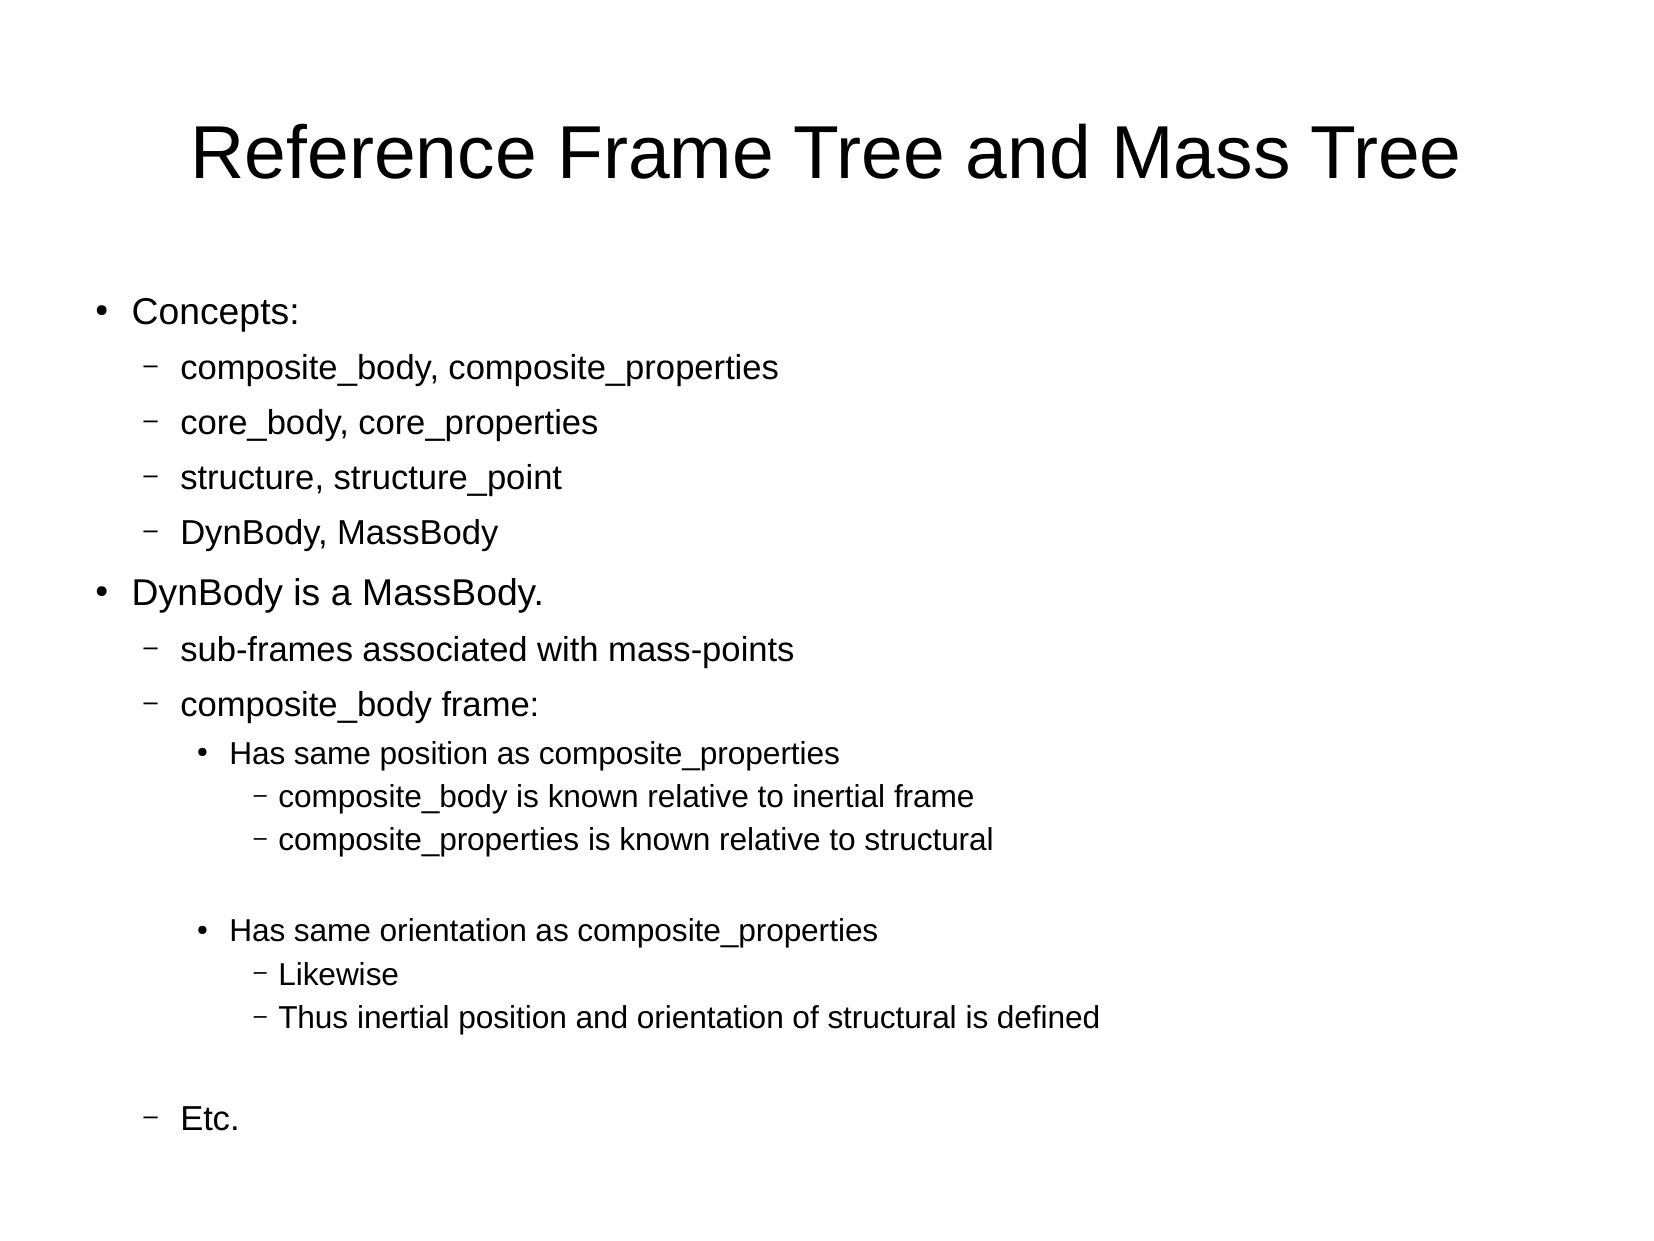

# Reference Frame Tree and Mass Tree
Concepts:
composite_body, composite_properties
core_body, core_properties
structure, structure_point
DynBody, MassBody
DynBody is a MassBody.
sub-frames associated with mass-points
composite_body frame:
Has same position as composite_properties
composite_body is known relative to inertial frame
composite_properties is known relative to structural
Has same orientation as composite_properties
Likewise
Thus inertial position and orientation of structural is defined
Etc.